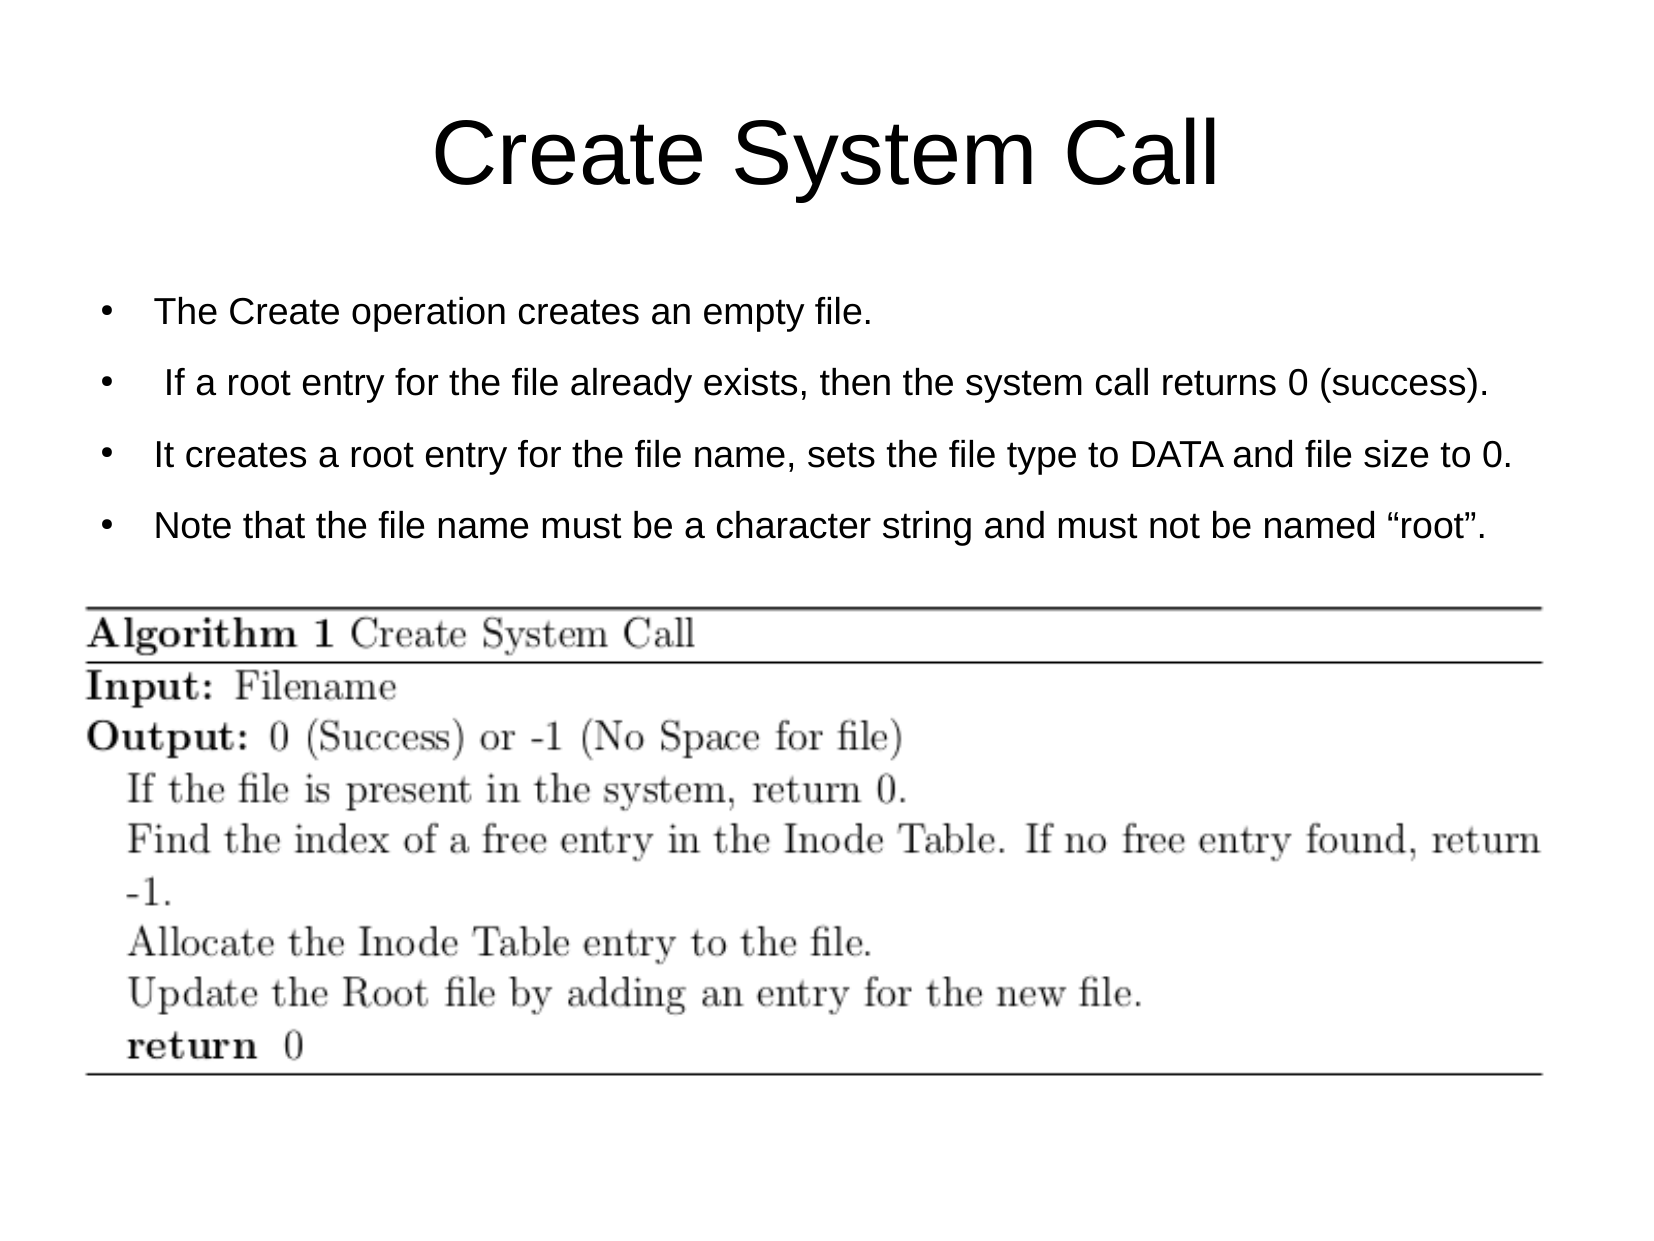

# Create System Call
The Create operation creates an empty file.
 If a root entry for the file already exists, then the system call returns 0 (success).
It creates a root entry for the file name, sets the file type to DATA and file size to 0.
Note that the file name must be a character string and must not be named “root”.